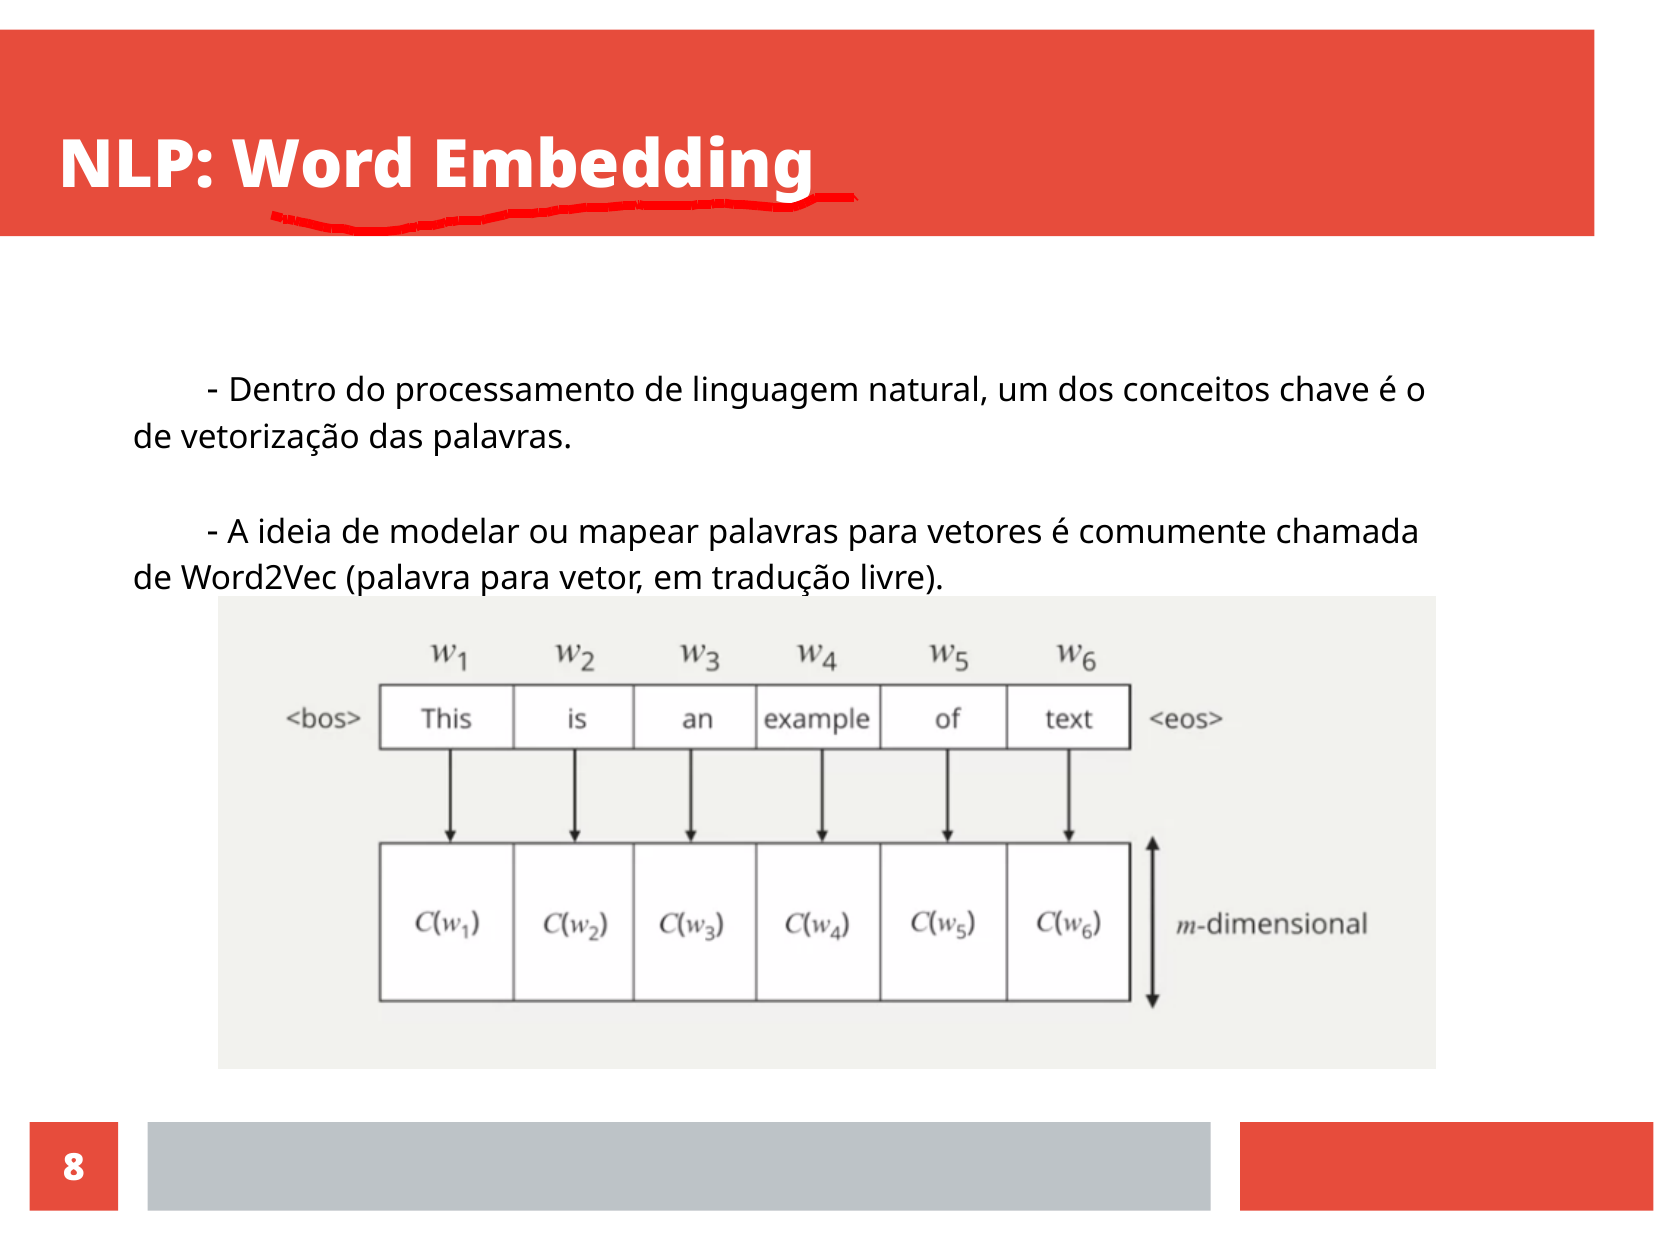

# NLP: Word Embedding
	- Dentro do processamento de linguagem natural, um dos conceitos chave é o
de vetorização das palavras.
	- A ideia de modelar ou mapear palavras para vetores é comumente chamada
de Word2Vec (palavra para vetor, em tradução livre).
8